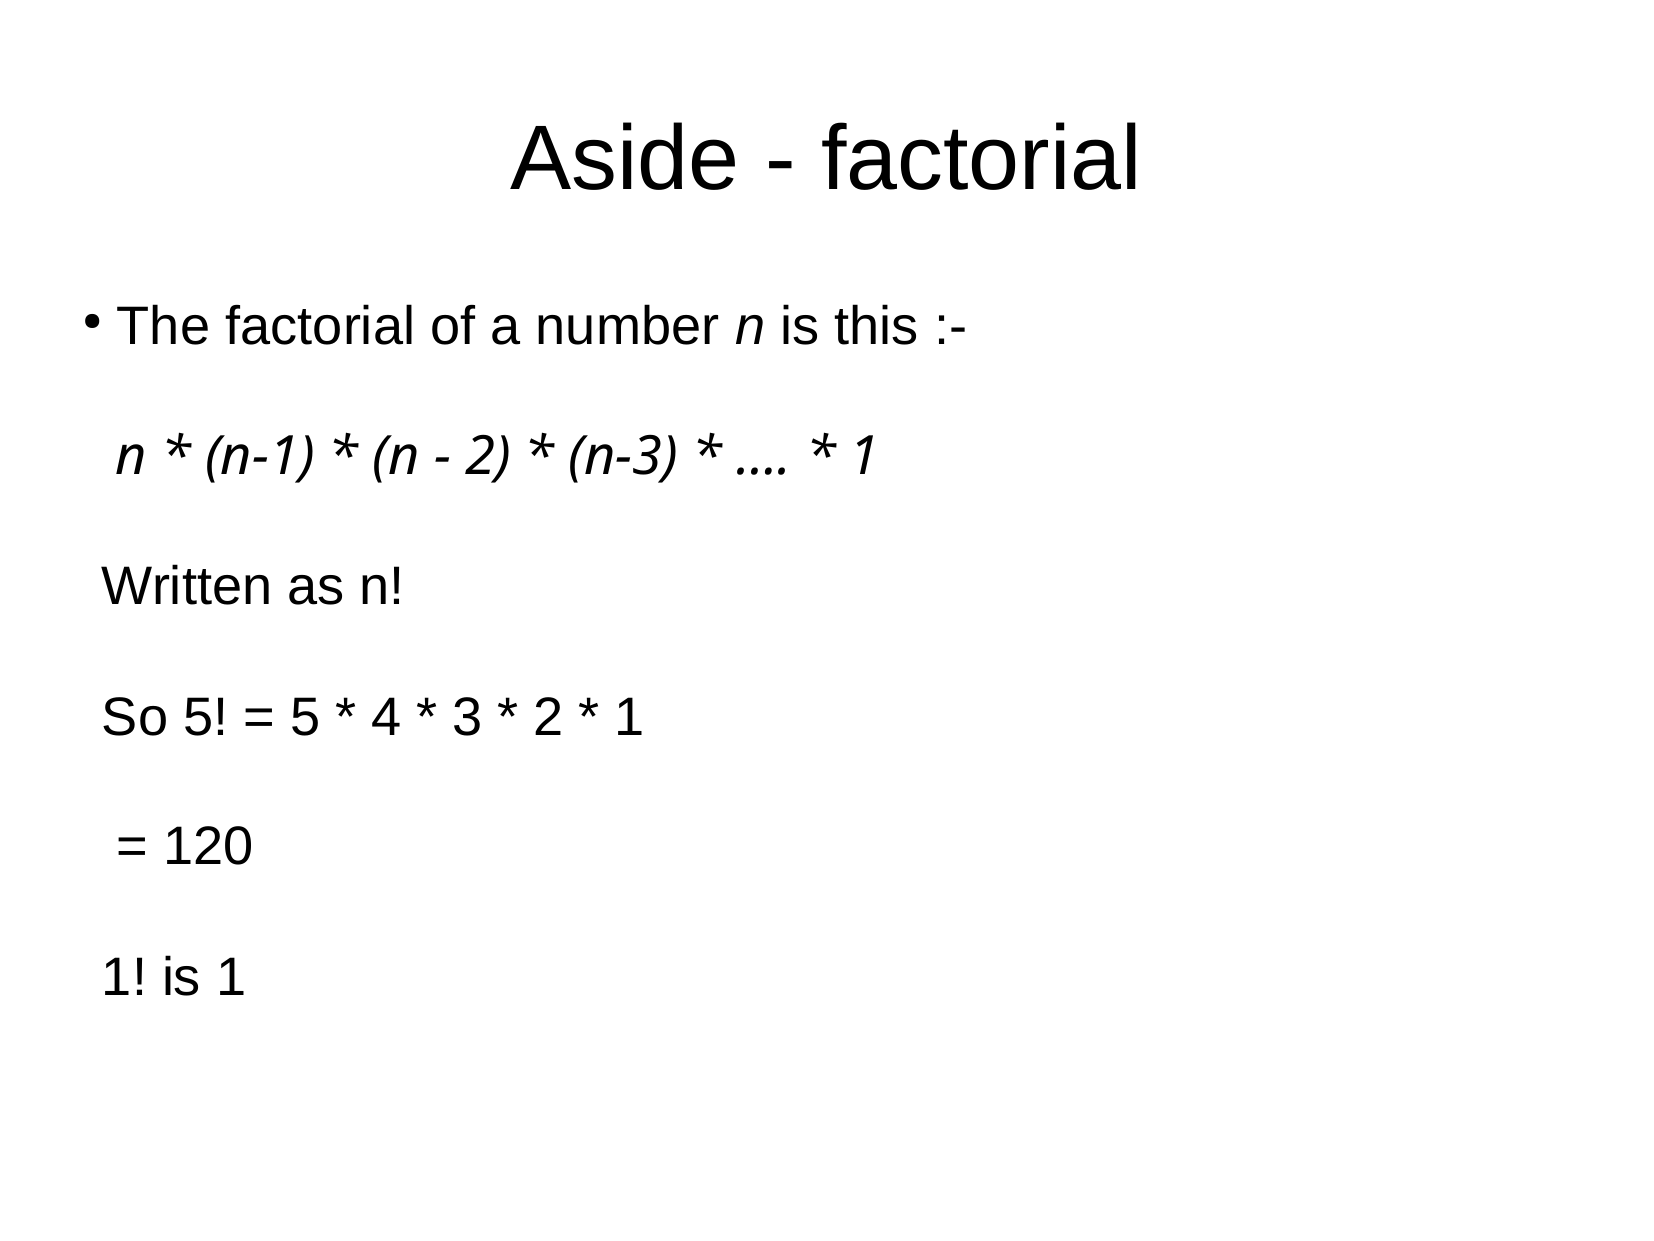

# Aside - factorial
 The factorial of a number n is this :-
 n * (n-1) * (n - 2) * (n-3) * …. * 1
Written as n!
So 5! = 5 * 4 * 3 * 2 * 1
 = 120
1! is 1